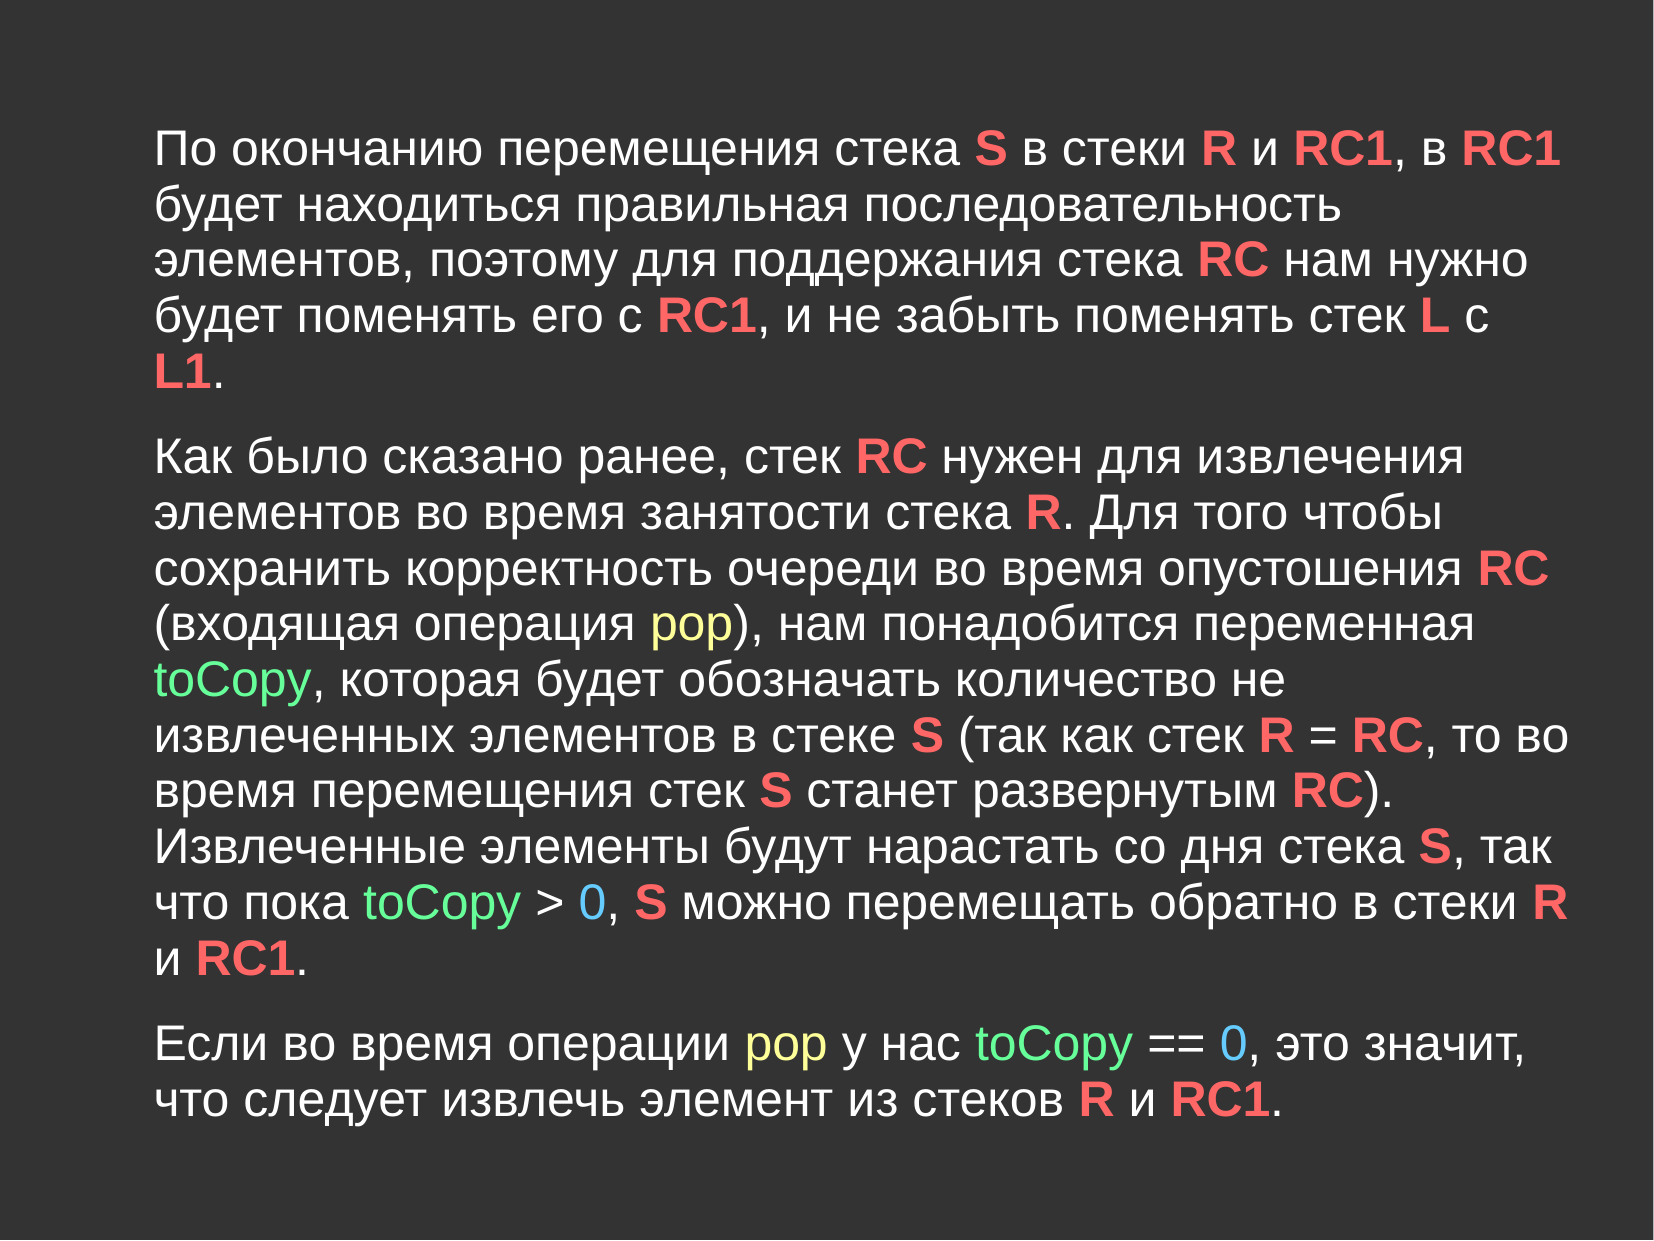

# По окончанию перемещения стека S в стеки R и RC1, в RC1 будет находиться правильная последовательность элементов, поэтому для поддержания стека RC нам нужно будет поменять его с RC1, и не забыть поменять стек L c L1.
Как было сказано ранее, стек RC нужен для извлечения элементов во время занятости стека R. Для того чтобы сохранить корректность очереди во время опустошения RC (входящая операция pop), нам понадобится переменная toCopy, которая будет обозначать количество не извлеченных элементов в стеке S (так как стек R = RC, то во время перемещения стек S станет развернутым RC). Извлеченные элементы будут нарастать со дня стека S, так что пока toCopy > 0, S можно перемещать обратно в стеки R и RC1.
Если во время операции pop у нас toCopy == 0, это значит, что следует извлечь элемент из стеков R и RC1.